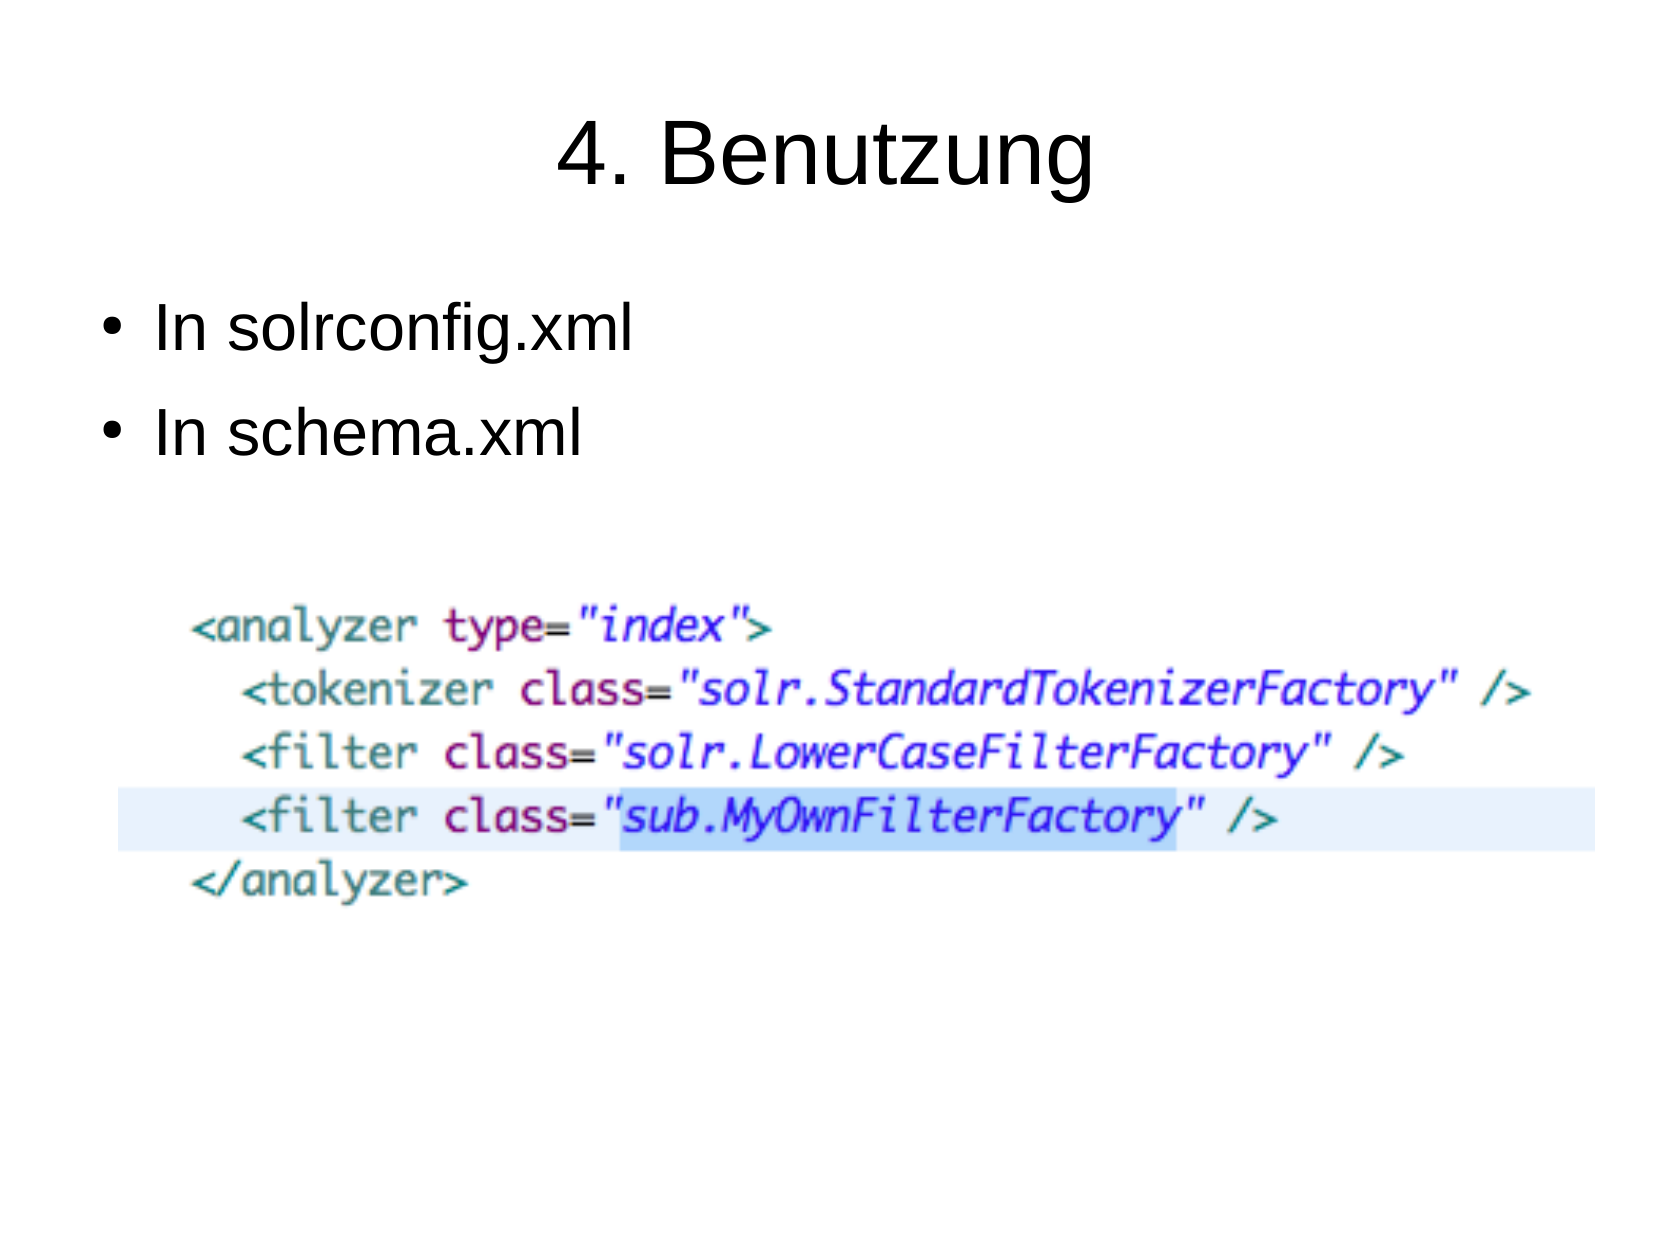

# 4. Benutzung
In solrconfig.xml
In schema.xml